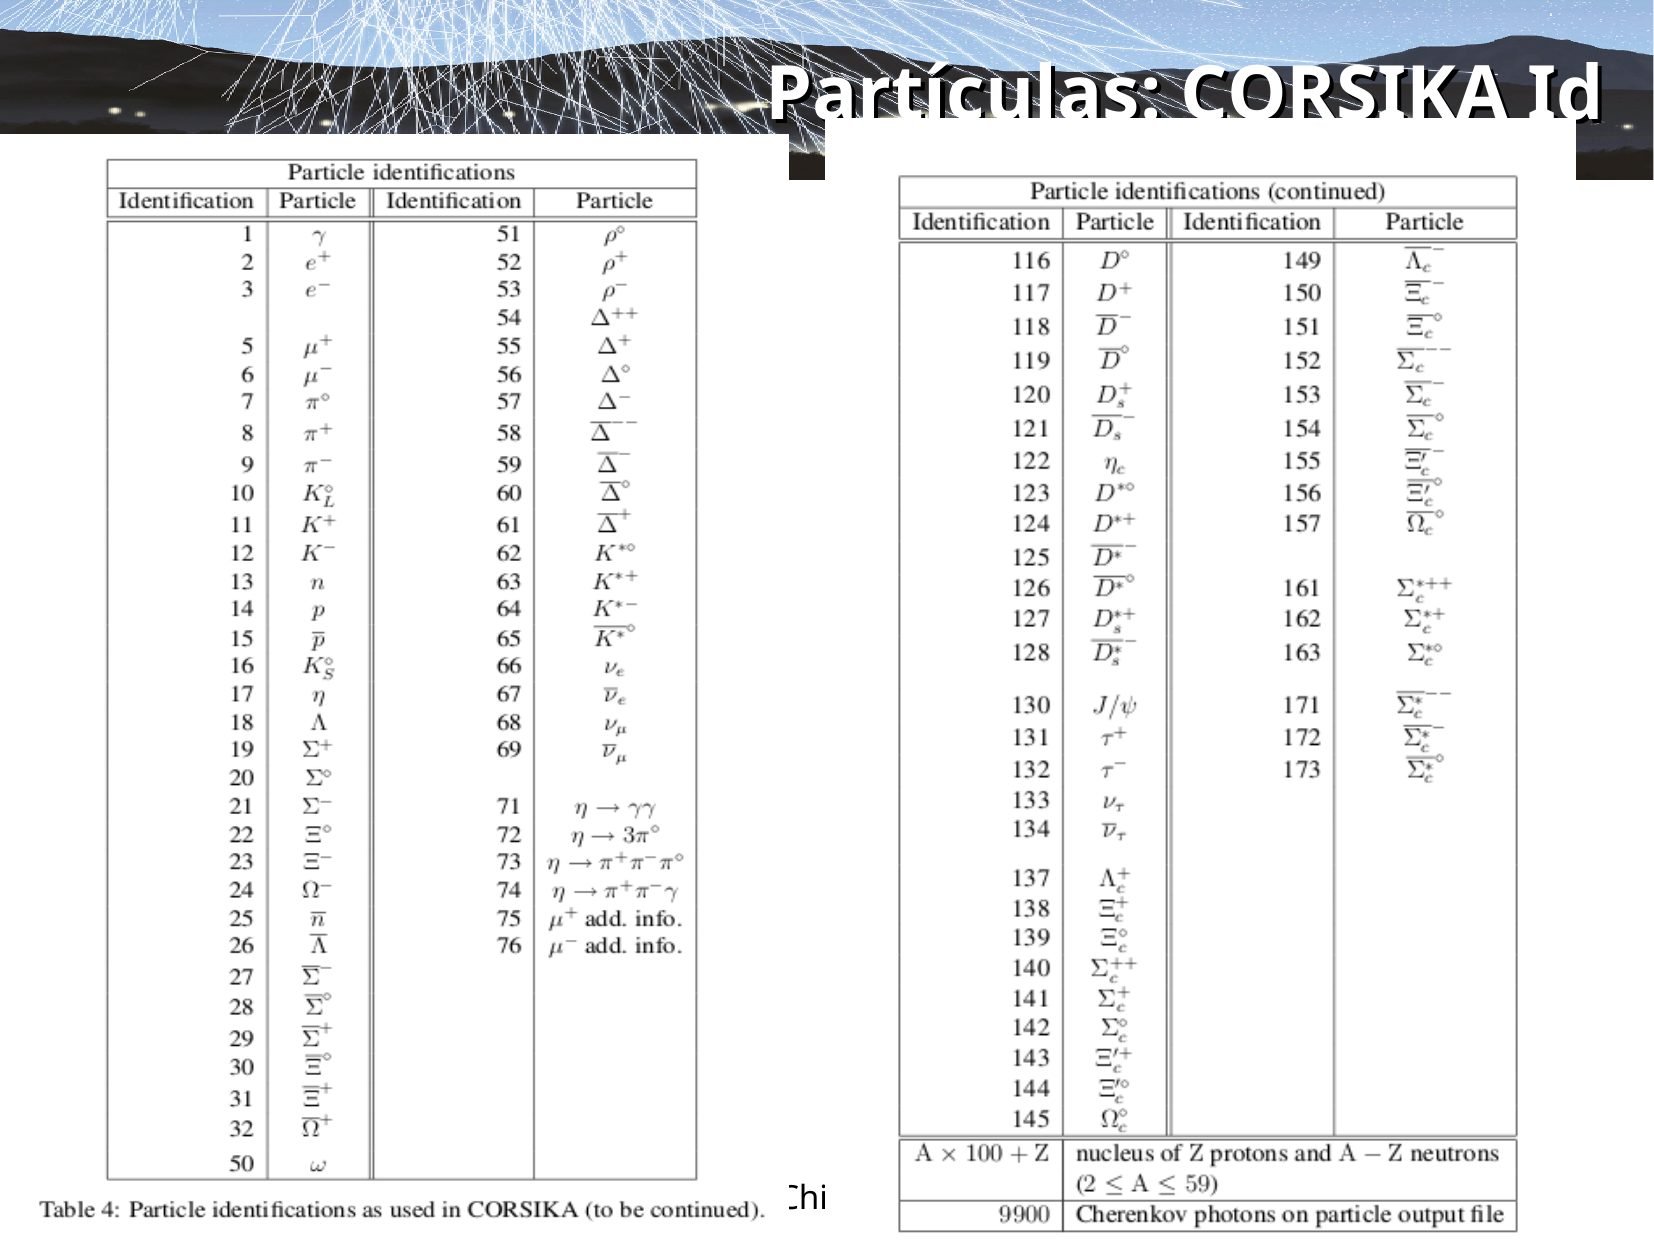

# Partículas: CORSIKA Id
Feb 2017
Asorey - Chile - U02L02
14